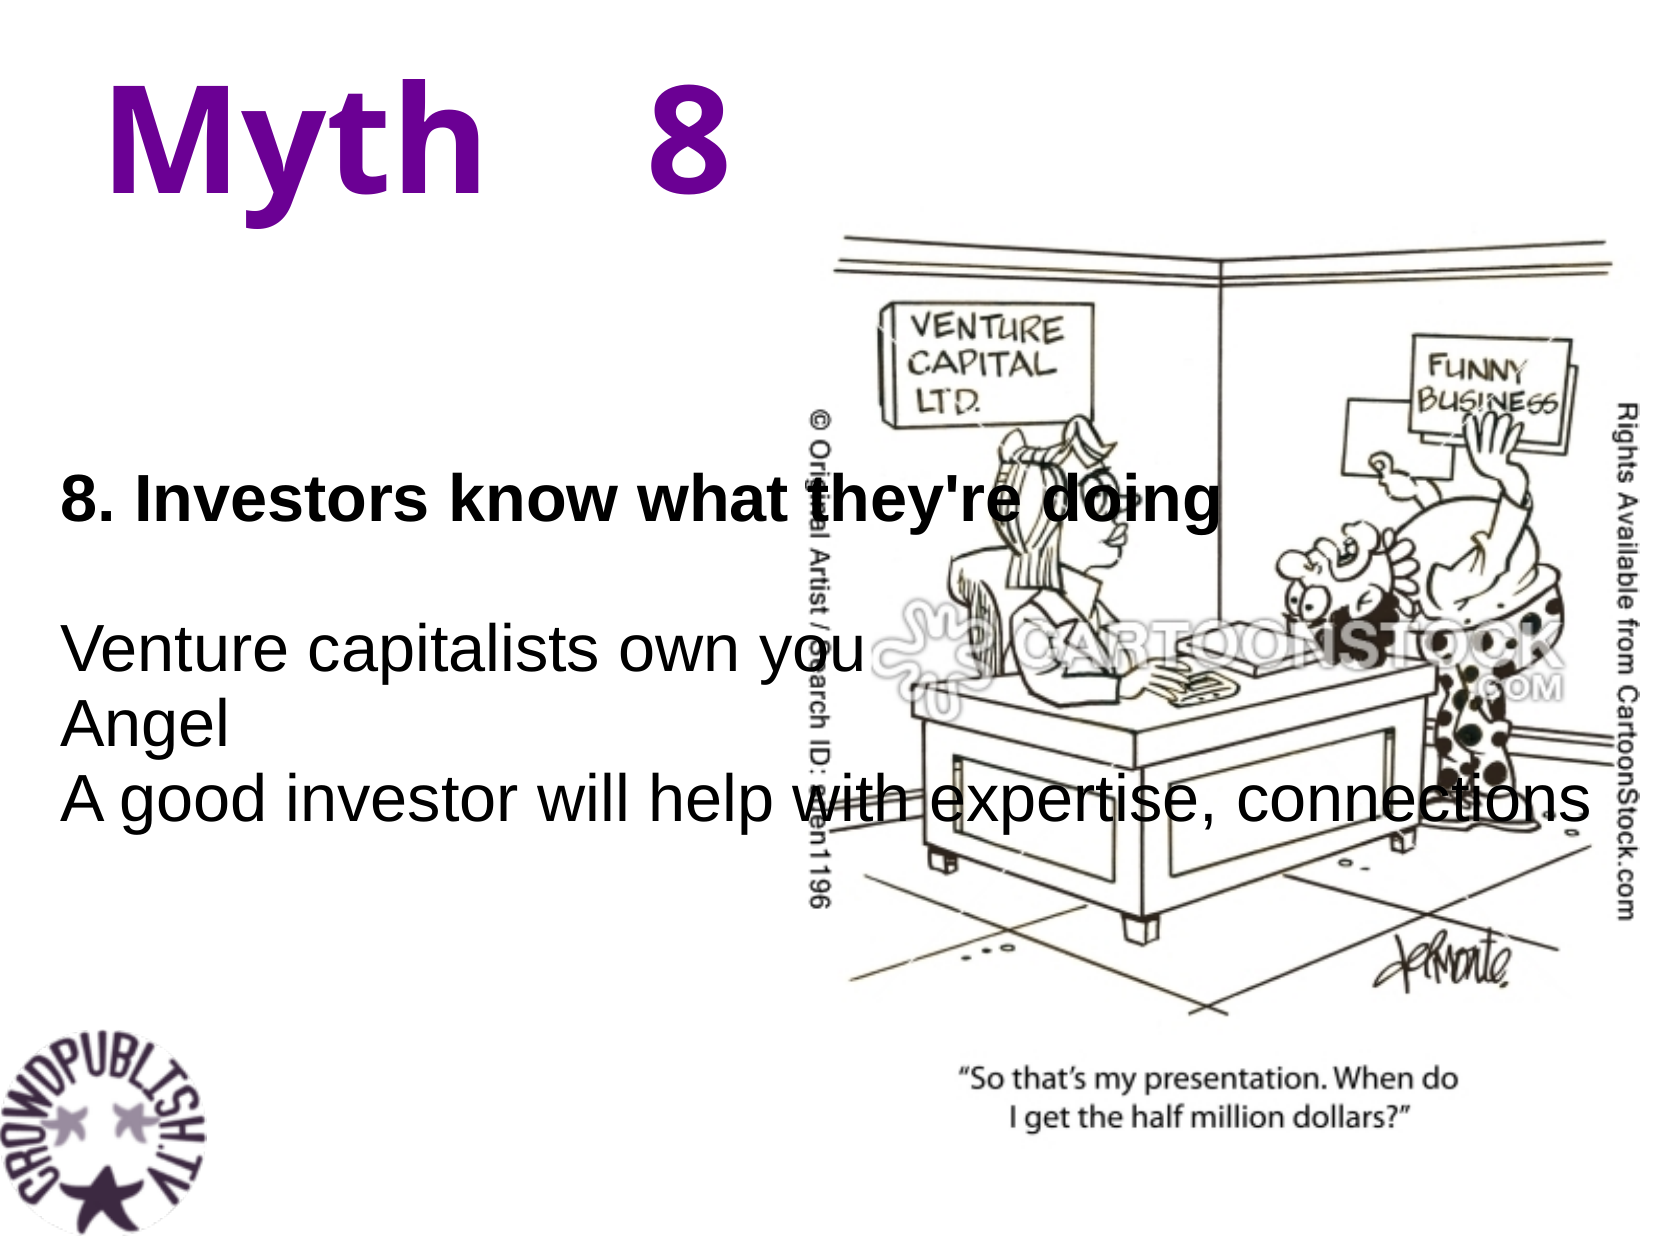

Myth 8
# 8. Investors know what they're doing
Venture capitalists own you
Angel
A good investor will help with expertise, connections